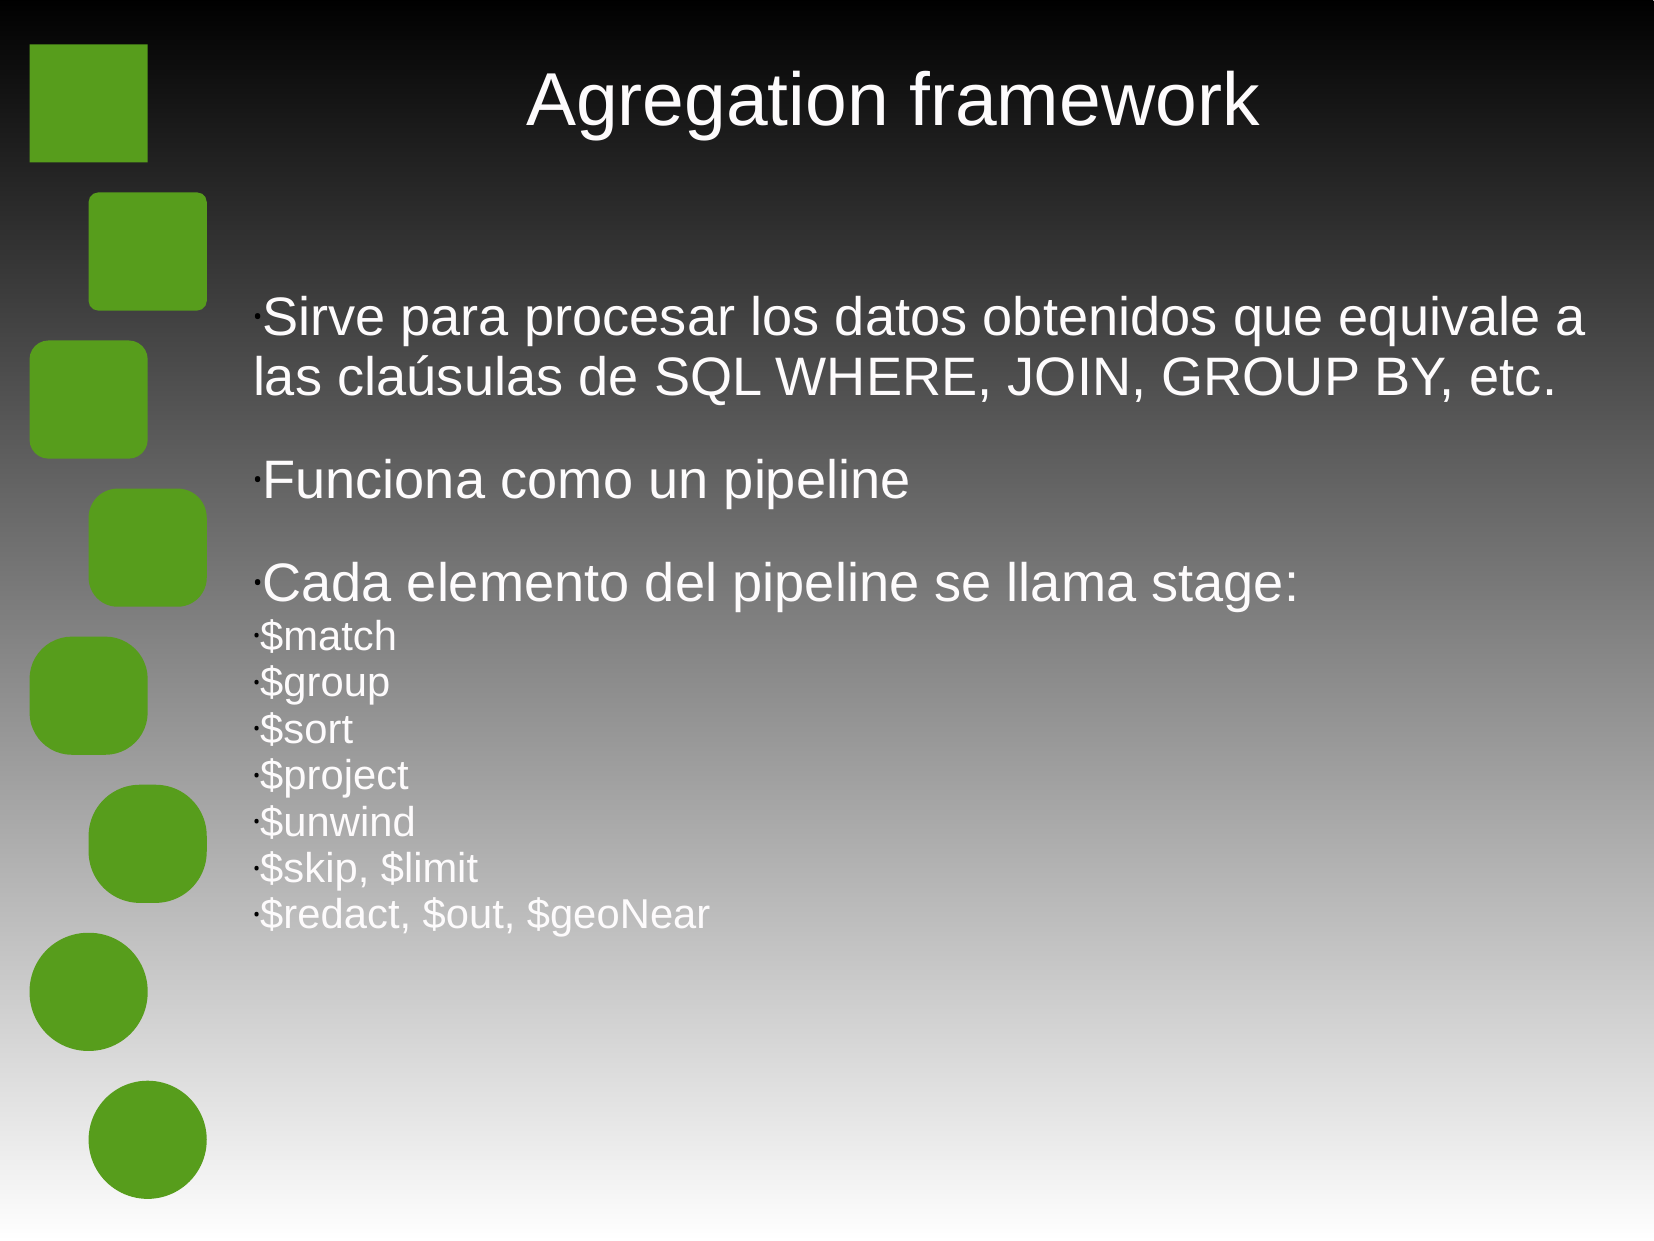

Agregation framework
Sirve para procesar los datos obtenidos que equivale a las claúsulas de SQL WHERE, JOIN, GROUP BY, etc.
Funciona como un pipeline
Cada elemento del pipeline se llama stage:
$match
$group
$sort
$project
$unwind
$skip, $limit
$redact, $out, $geoNear